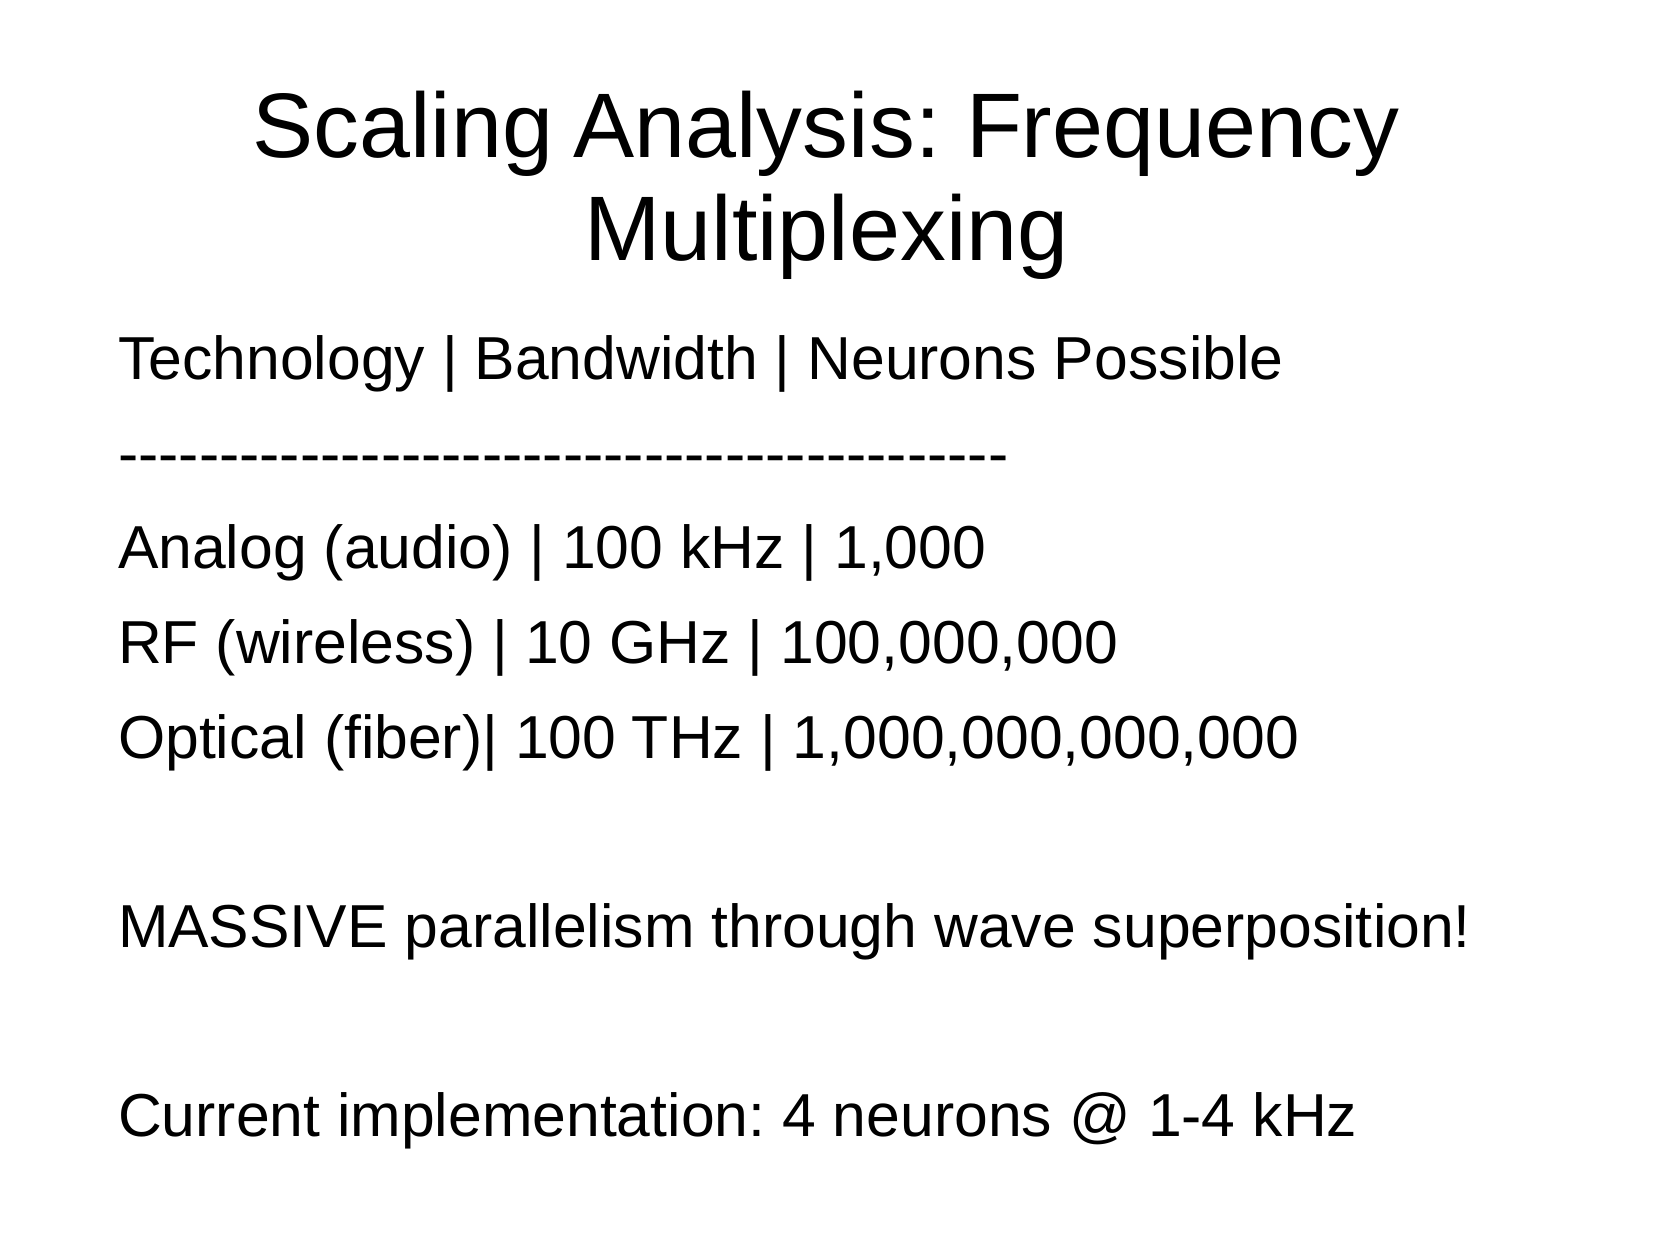

# Scaling Analysis: Frequency Multiplexing
Technology | Bandwidth | Neurons Possible
--------------------------------------------
Analog (audio) | 100 kHz | 1,000
RF (wireless) | 10 GHz | 100,000,000
Optical (fiber)| 100 THz | 1,000,000,000,000
MASSIVE parallelism through wave superposition!
Current implementation: 4 neurons @ 1-4 kHz